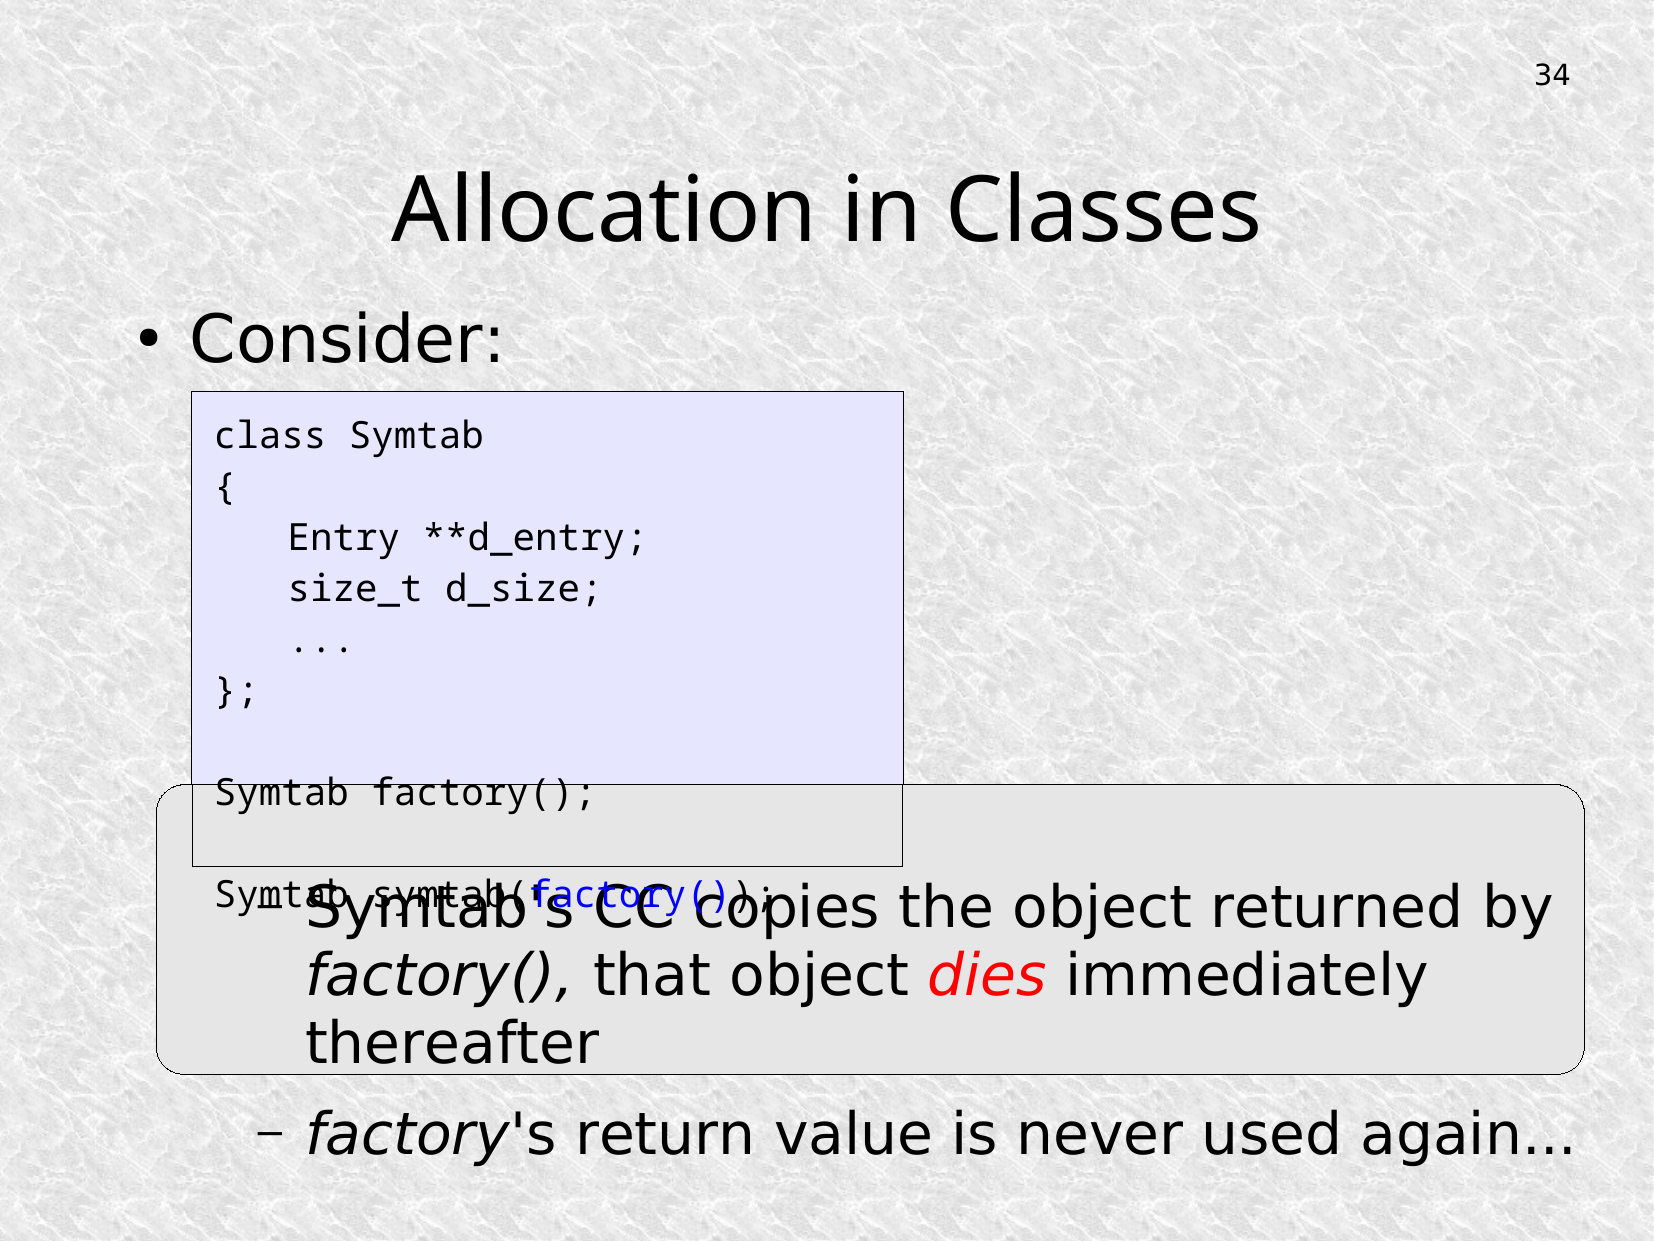

34
# Allocation in Classes
Consider:
Symtab's CC copies the object returned by factory(), that object dies immediately thereafter
factory's return value is never used again...
class Symtab
{
	Entry **d_entry;
	size_t d_size;
	...
};
Symtab factory();
Symtab symtab(factory());